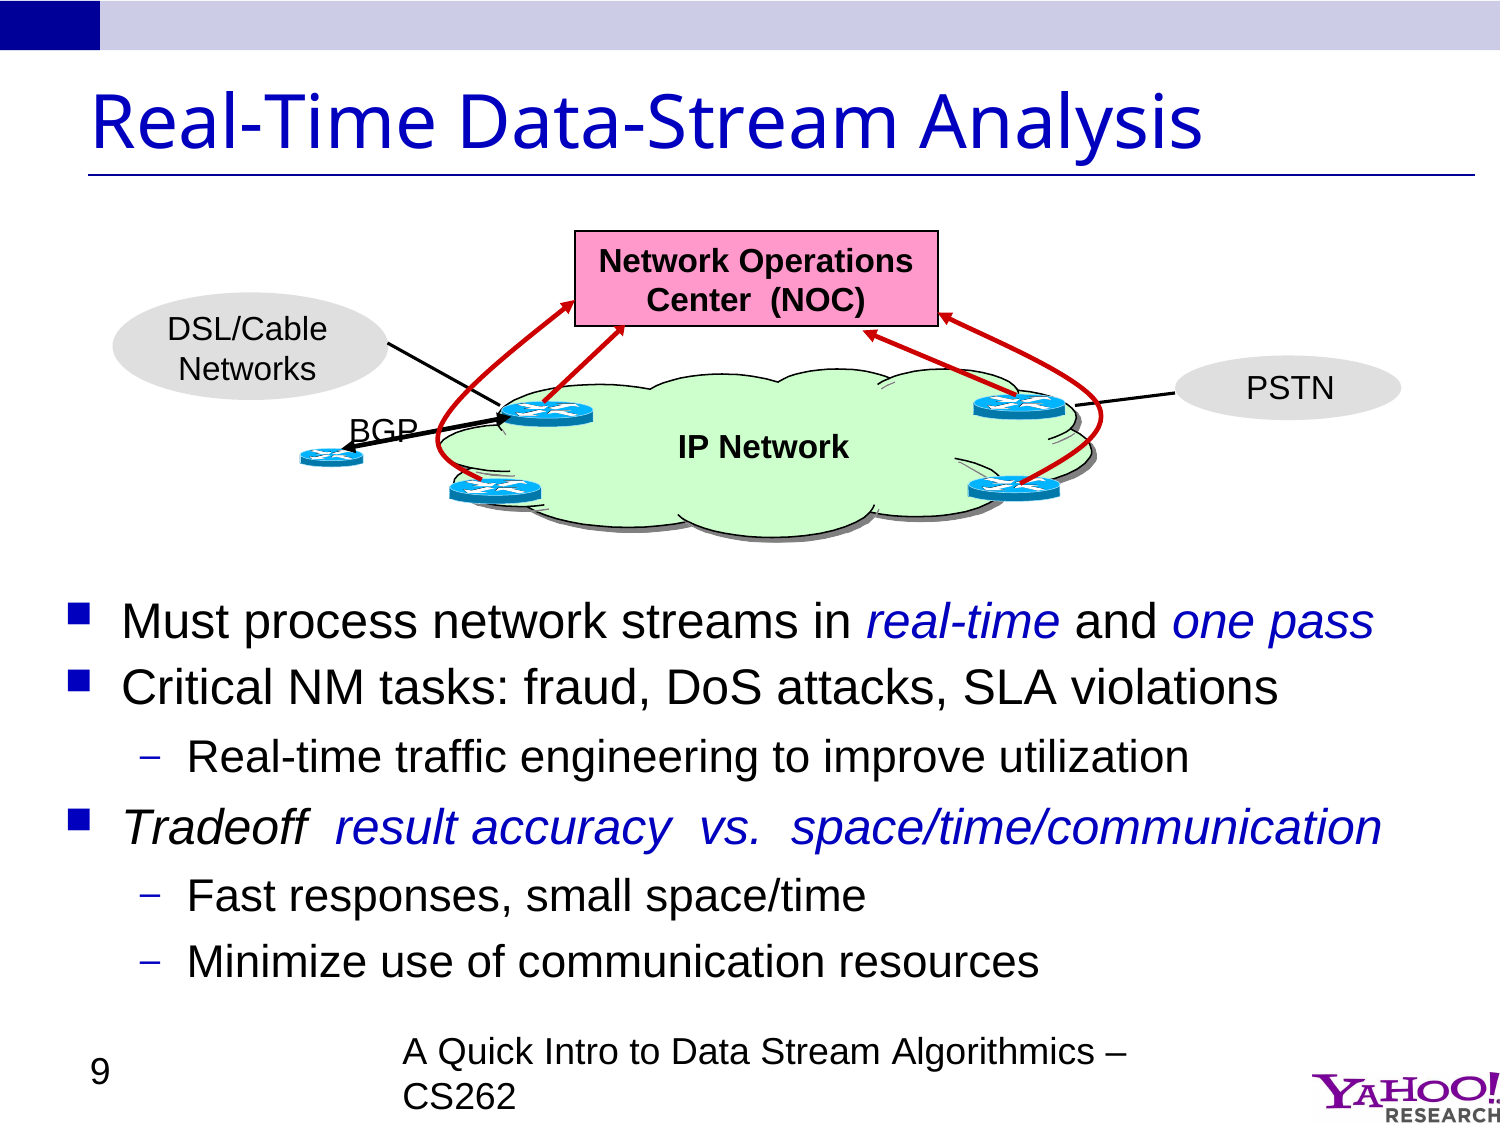

# Real-Time Data-Stream Analysis
Network Operations
Center (NOC)
DSL/Cable
Networks
PSTN
BGP
IP Network
Must process network streams in real-time and one pass
Critical NM tasks: fraud, DoS attacks, SLA violations
Real-time traffic engineering to improve utilization
Tradeoff result accuracy vs. space/time/communication
Fast responses, small space/time
Minimize use of communication resources
Fundamentals of Analyzing and Mining Data Streams
9